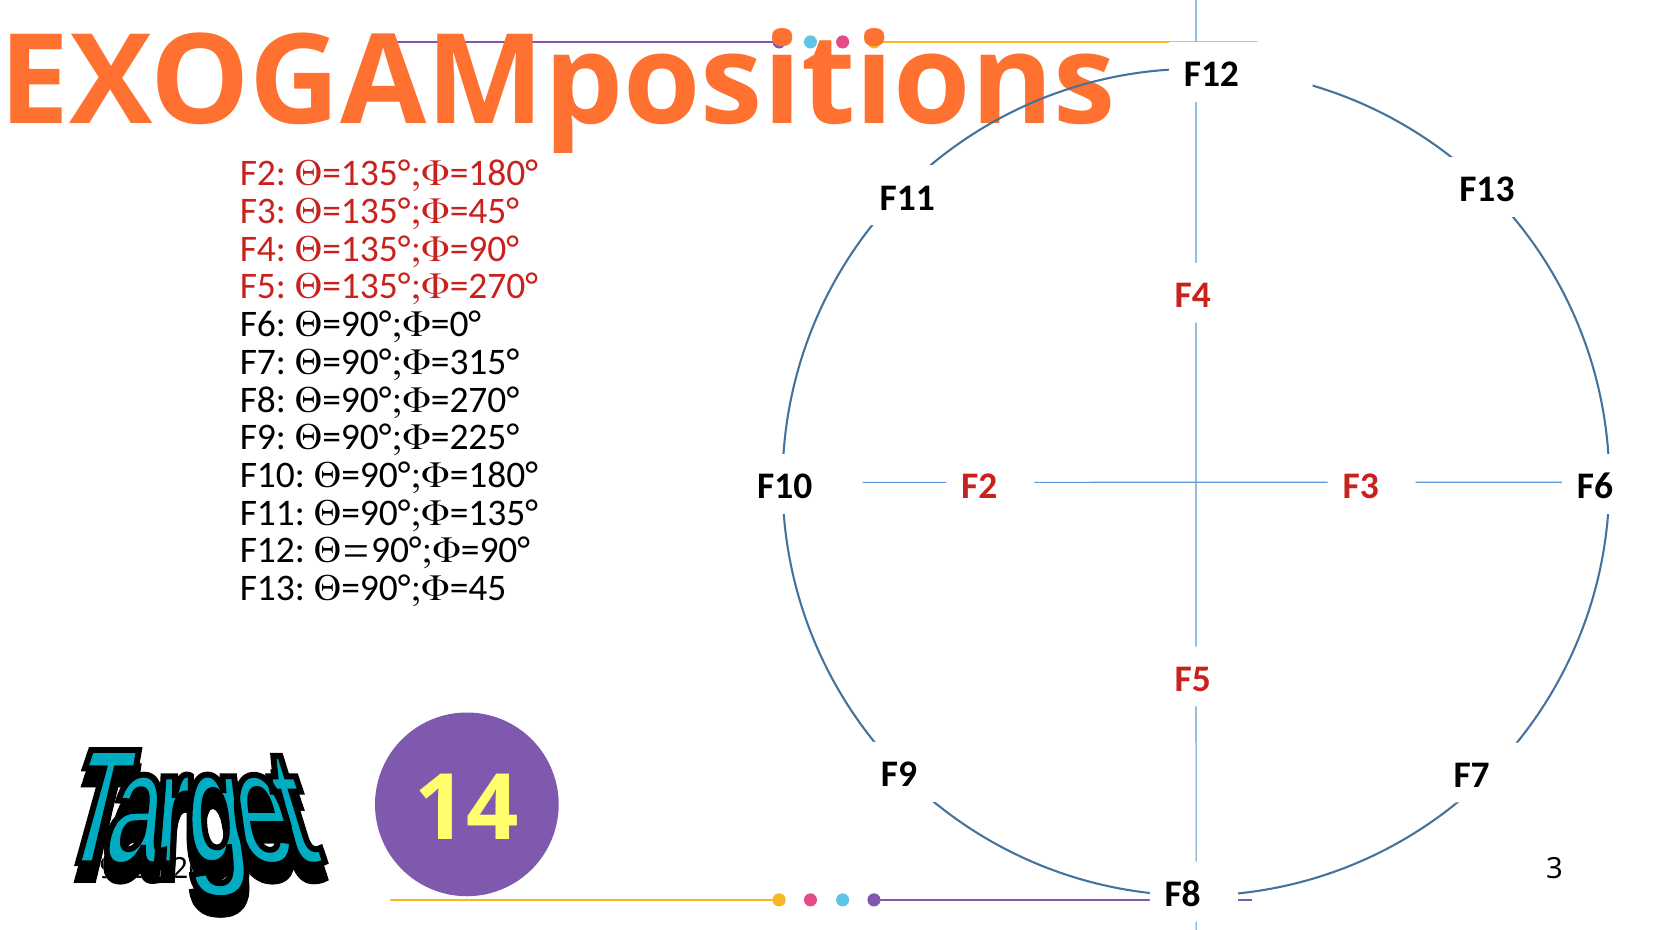

F12
F13
F11
F4
F3
F10
F2
F6
F5
F9
F7
F8
# EXOGAMpositions
F2: Q=135°;F=180°
F3: Q=135°;F=45°
F4: Q=135°;F=90°
F5: Q=135°;F=270°
F6: Q=90°;F=0°
F7: Q=90°;F=315°
F8: Q=90°;F=270°
F9: Q=90°;F=225°
F10: Q=90°;F=180°
F11: Q=90°;F=135°
F12: Q=90°;F=90°
F13: Q=90°;F=45
14
Target
3